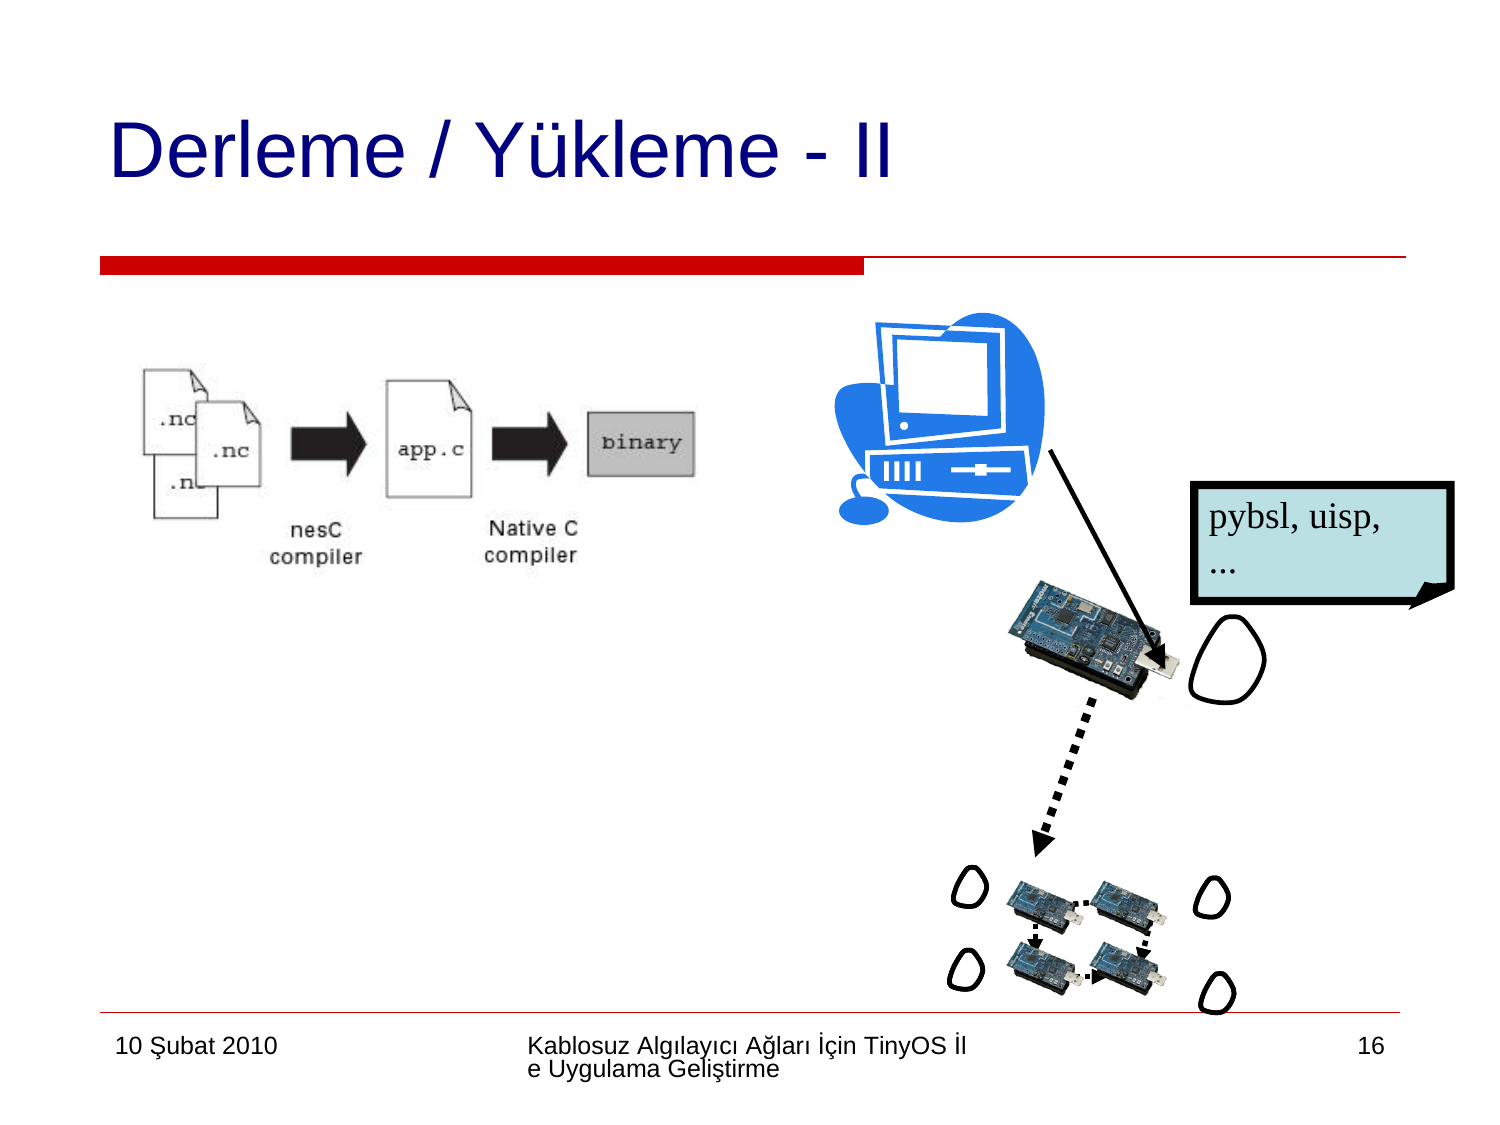

# Derleme / Yükleme - II
pybsl, uisp,
...
10 Şubat 2010
Kablosuz Algılayıcı Ağları İçin TinyOS İle Uygulama Geliştirme
16